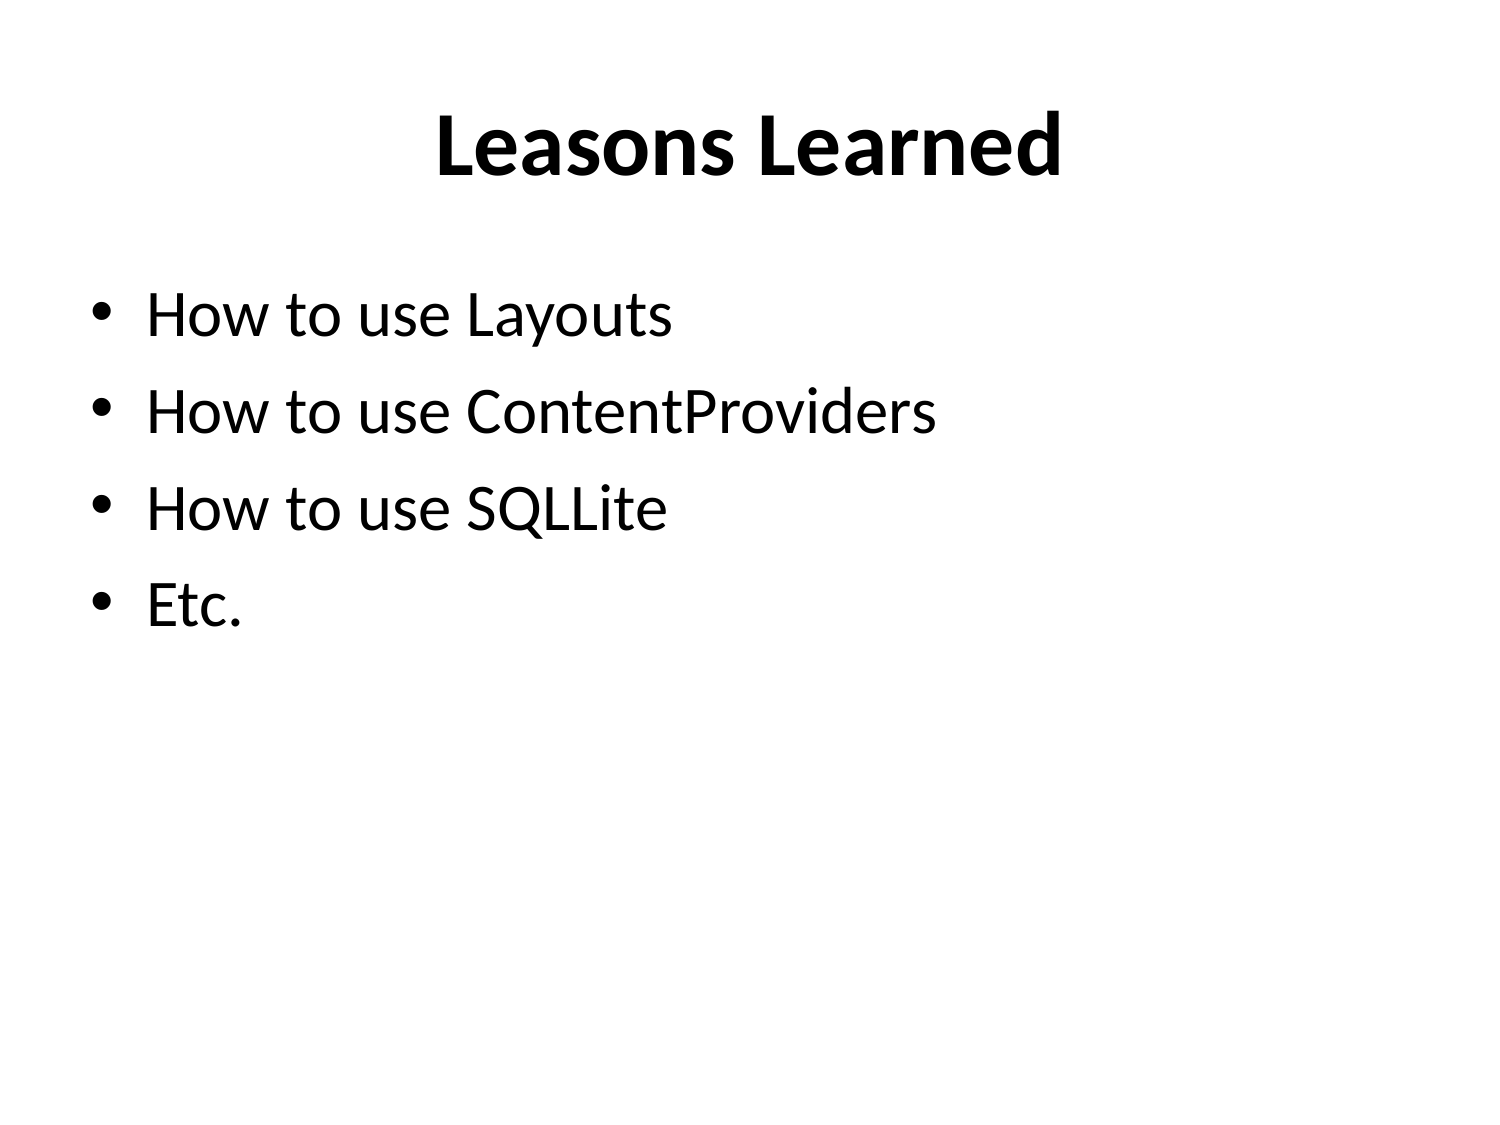

# Leasons Learned
How to use Layouts
How to use ContentProviders
How to use SQLLite
Etc.